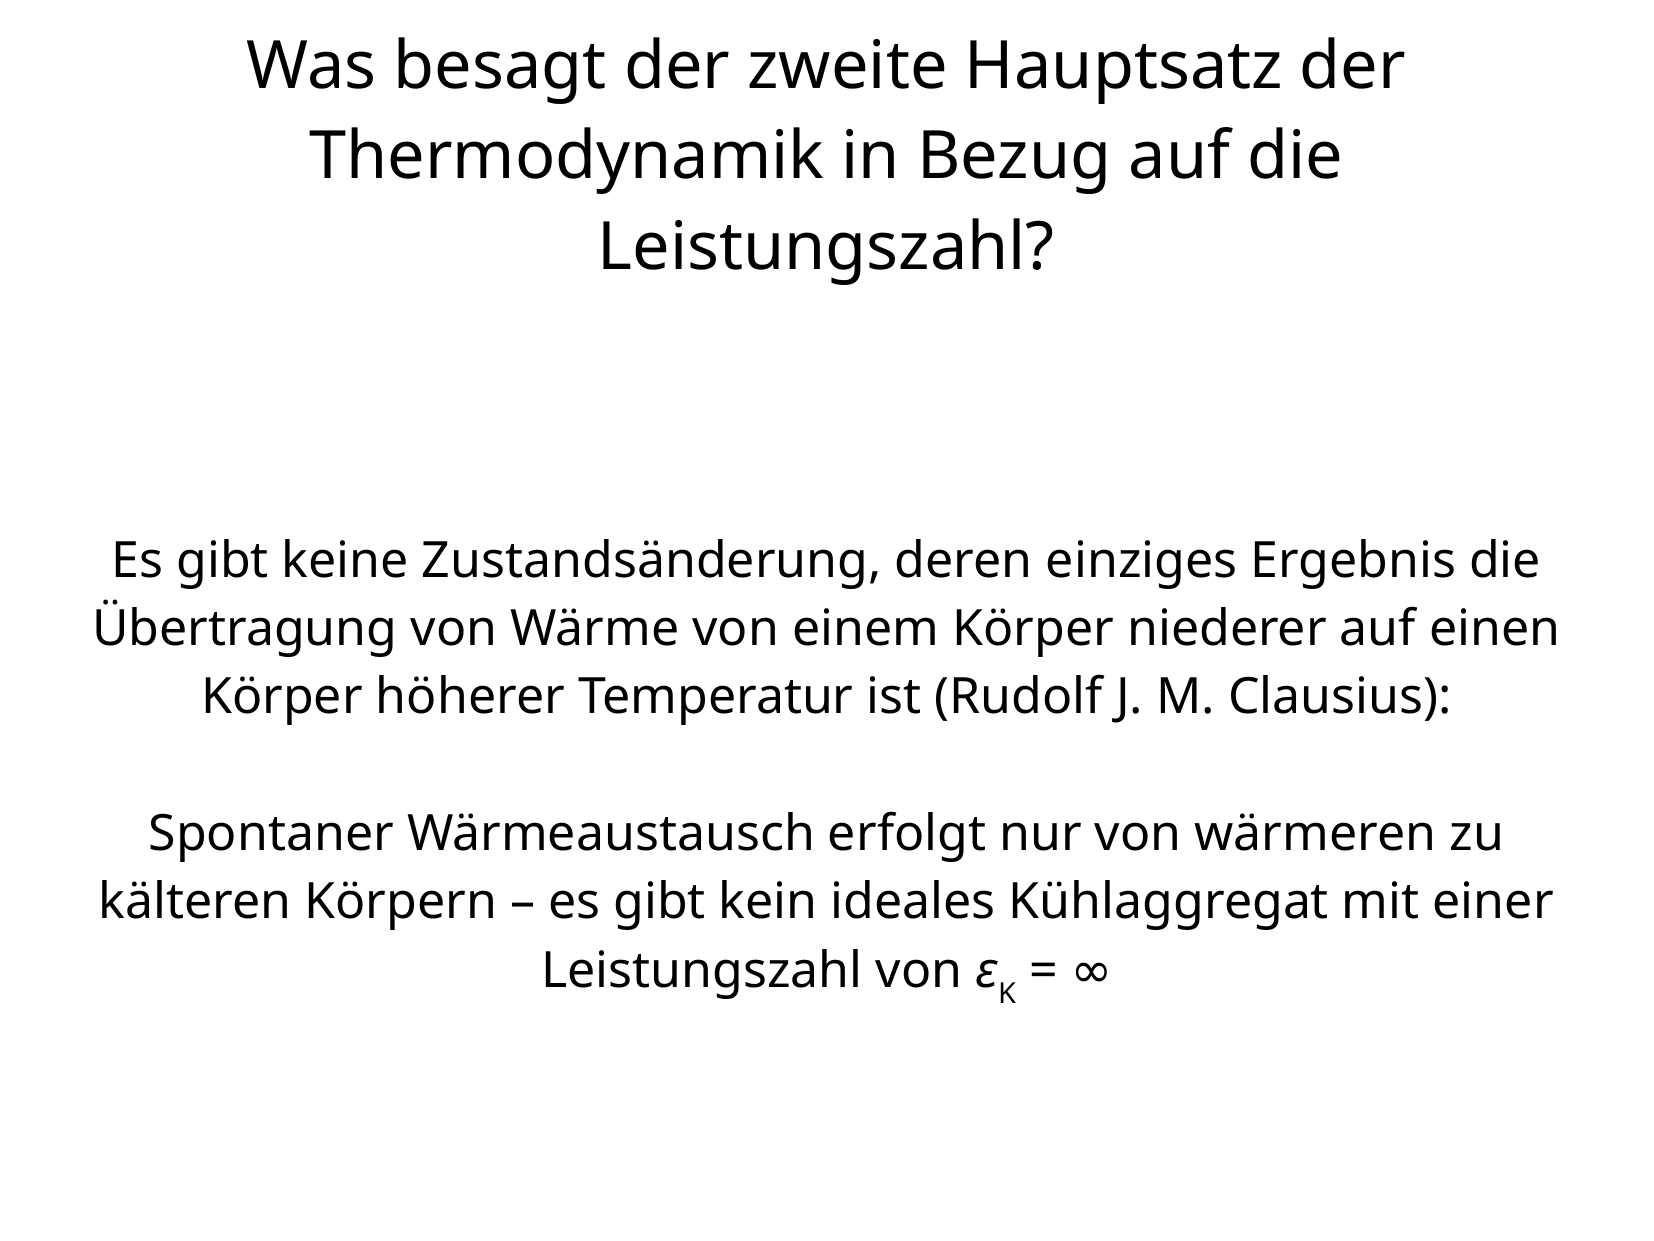

# Was besagt der zweite Hauptsatz der Thermodynamik in Bezug auf die Leistungszahl?
Es gibt keine Zustandsänderung, deren einziges Ergebnis die Übertragung von Wärme von einem Körper niederer auf einen Körper höherer Temperatur ist (Rudolf J. M. Clausius):
Spontaner Wärmeaustausch erfolgt nur von wärmeren zu kälteren Körpern – es gibt kein ideales Kühlaggregat mit einer Leistungszahl von εK = ∞